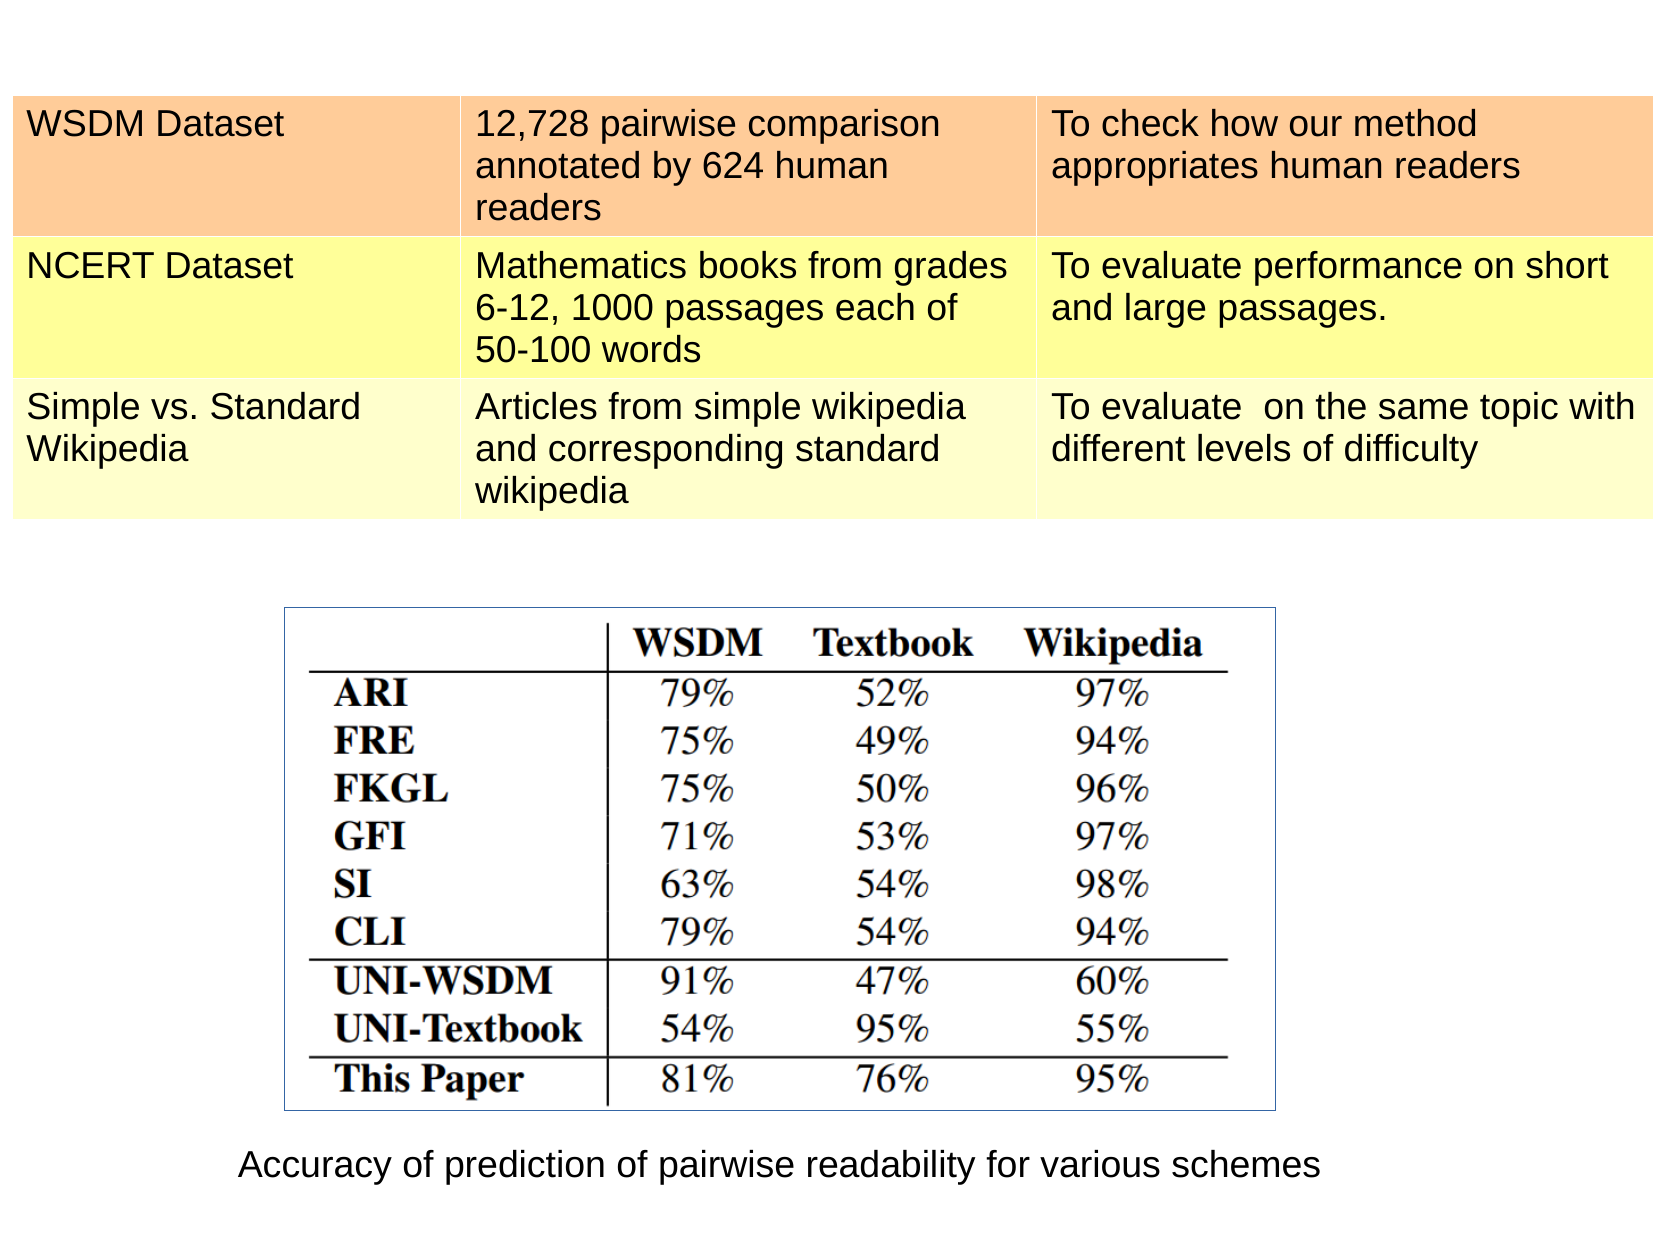

#
| WSDM Dataset | 12,728 pairwise comparison annotated by 624 human readers | To check how our method appropriates human readers |
| --- | --- | --- |
| NCERT Dataset | Mathematics books from grades 6-12, 1000 passages each of 50-100 words | To evaluate performance on short and large passages. |
| Simple vs. Standard Wikipedia | Articles from simple wikipedia and corresponding standard wikipedia | To evaluate on the same topic with different levels of difficulty |
 Accuracy of prediction of pairwise readability for various schemes